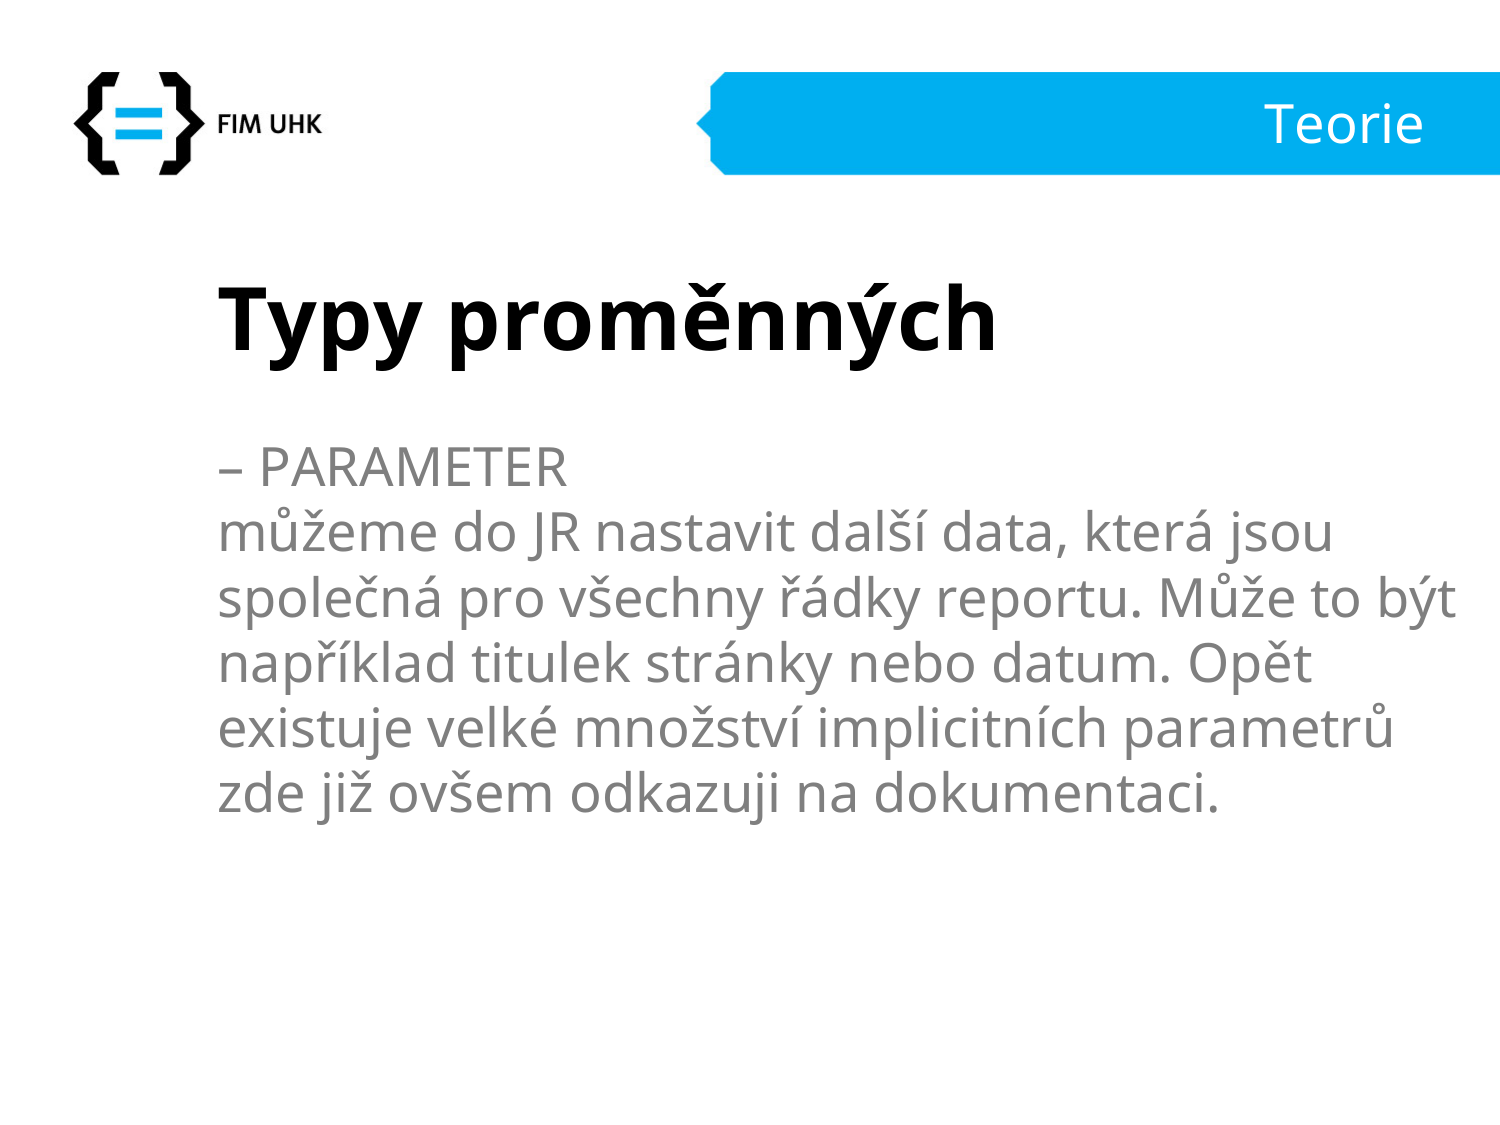

# Teorie
Typy proměnných
– PARAMETER
můžeme do JR nastavit další data, která jsou společná pro všechny řádky reportu. Může to být například titulek stránky nebo datum. Opět existuje velké množství implicitních parametrů zde již ovšem odkazuji na dokumentaci.